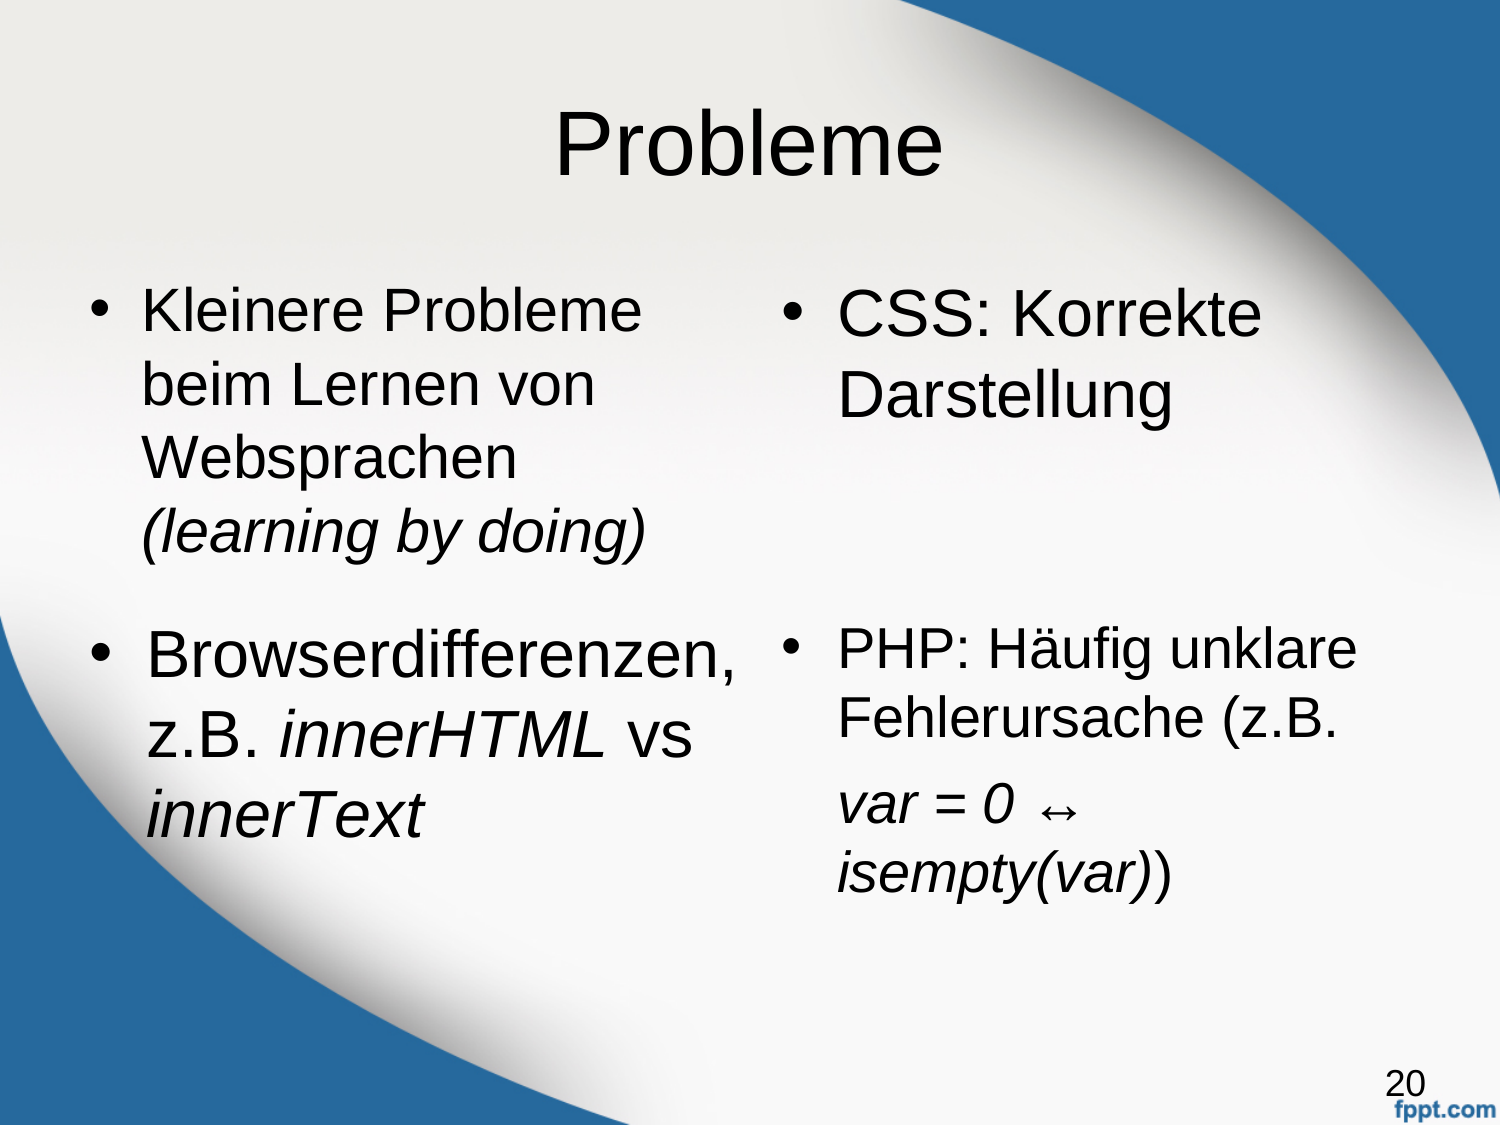

# Probleme
Kleinere Probleme beim Lernen von Websprachen (learning by doing)
CSS: Korrekte Darstellung
Browserdifferenzen, z.B. innerHTML vs innerText
PHP: Häufig unklare Fehlerursache (z.B.
var = 0 ↔ isempty(var))